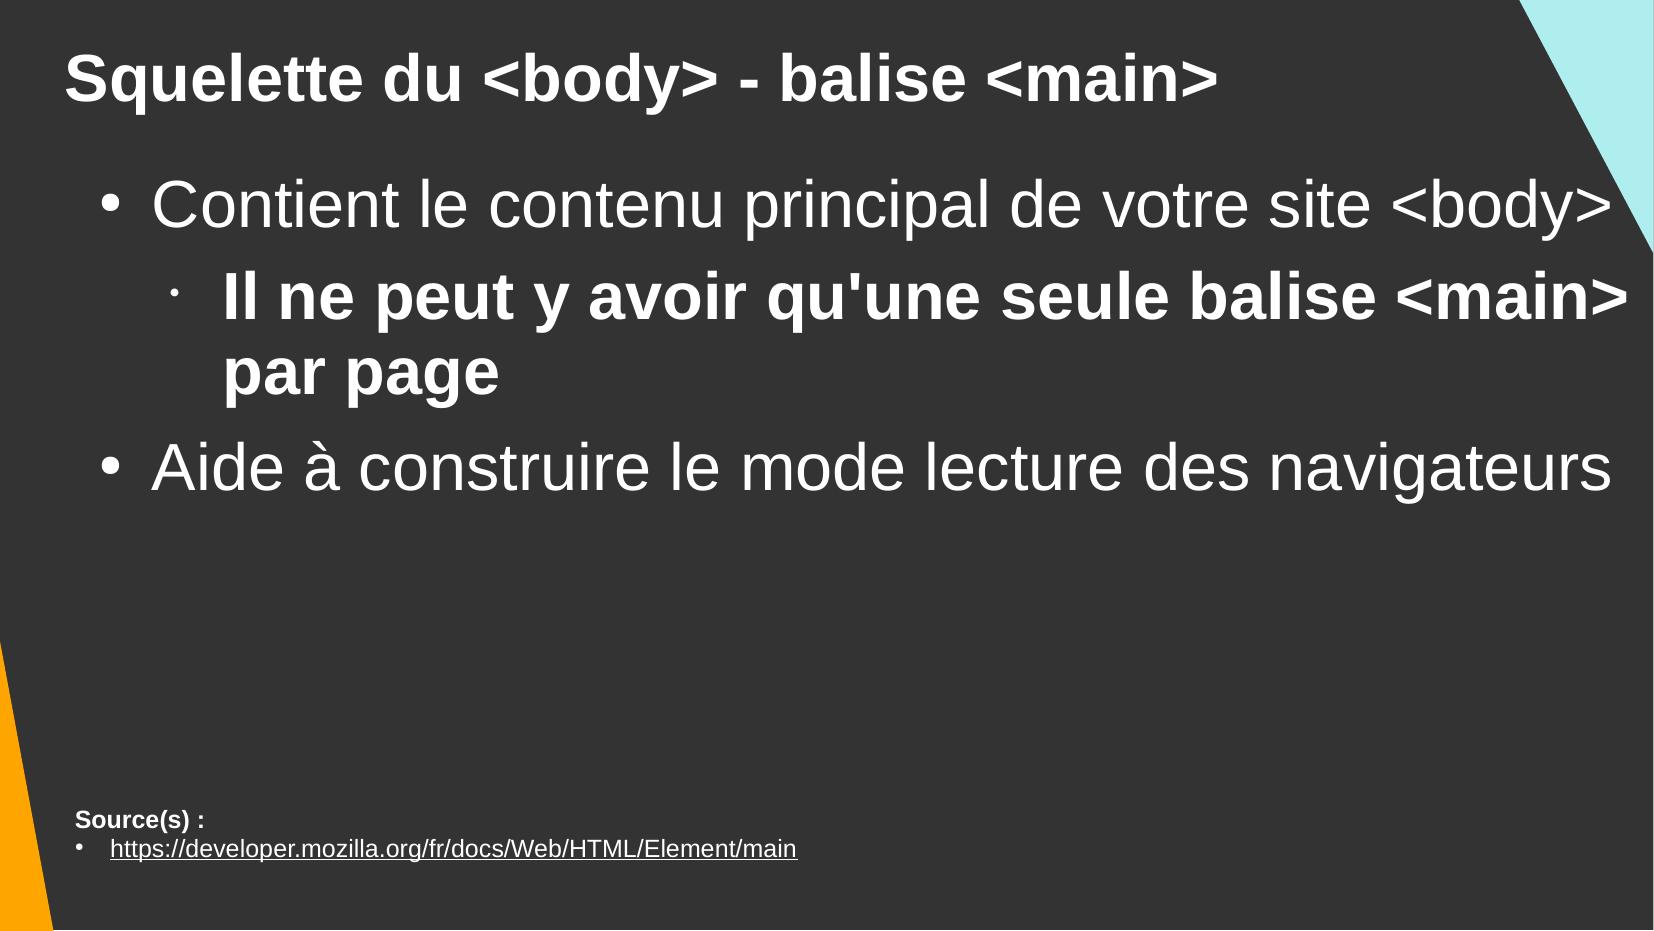

# Squelette du <body> - balise <main>
Contient le contenu principal de votre site <body>
Il ne peut y avoir qu'une seule balise <main> par page
Aide à construire le mode lecture des navigateurs
Source(s) :
https://developer.mozilla.org/fr/docs/Web/HTML/Element/main